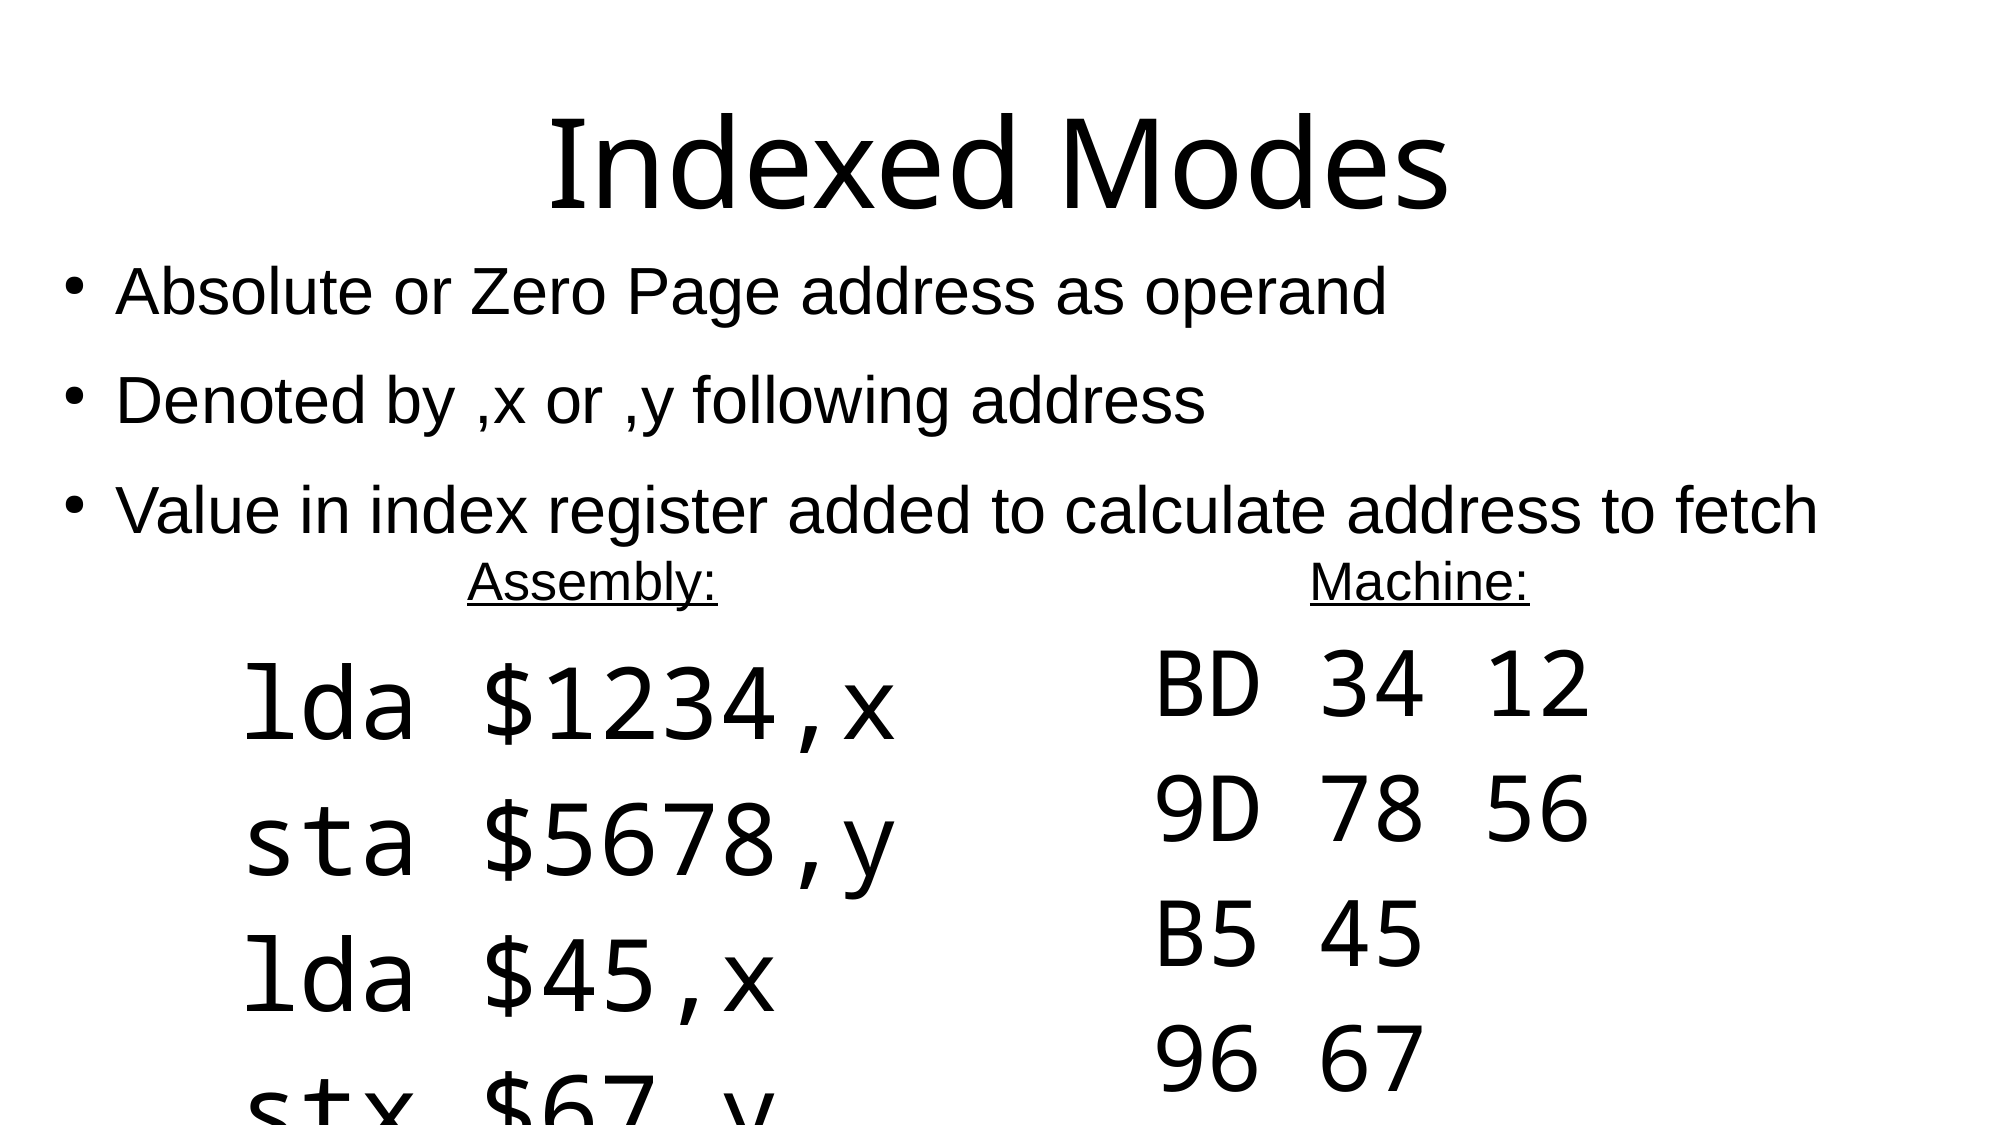

Indexed Modes
# Absolute or Zero Page address as operand
Denoted by ,x or ,y following address
Value in index register added to calculate address to fetch
Assembly:
Machine:
BD 34 12
9D 78 56
B5 45
96 67
lda $1234,x
sta $5678,y
lda $45,x
stx $67,y